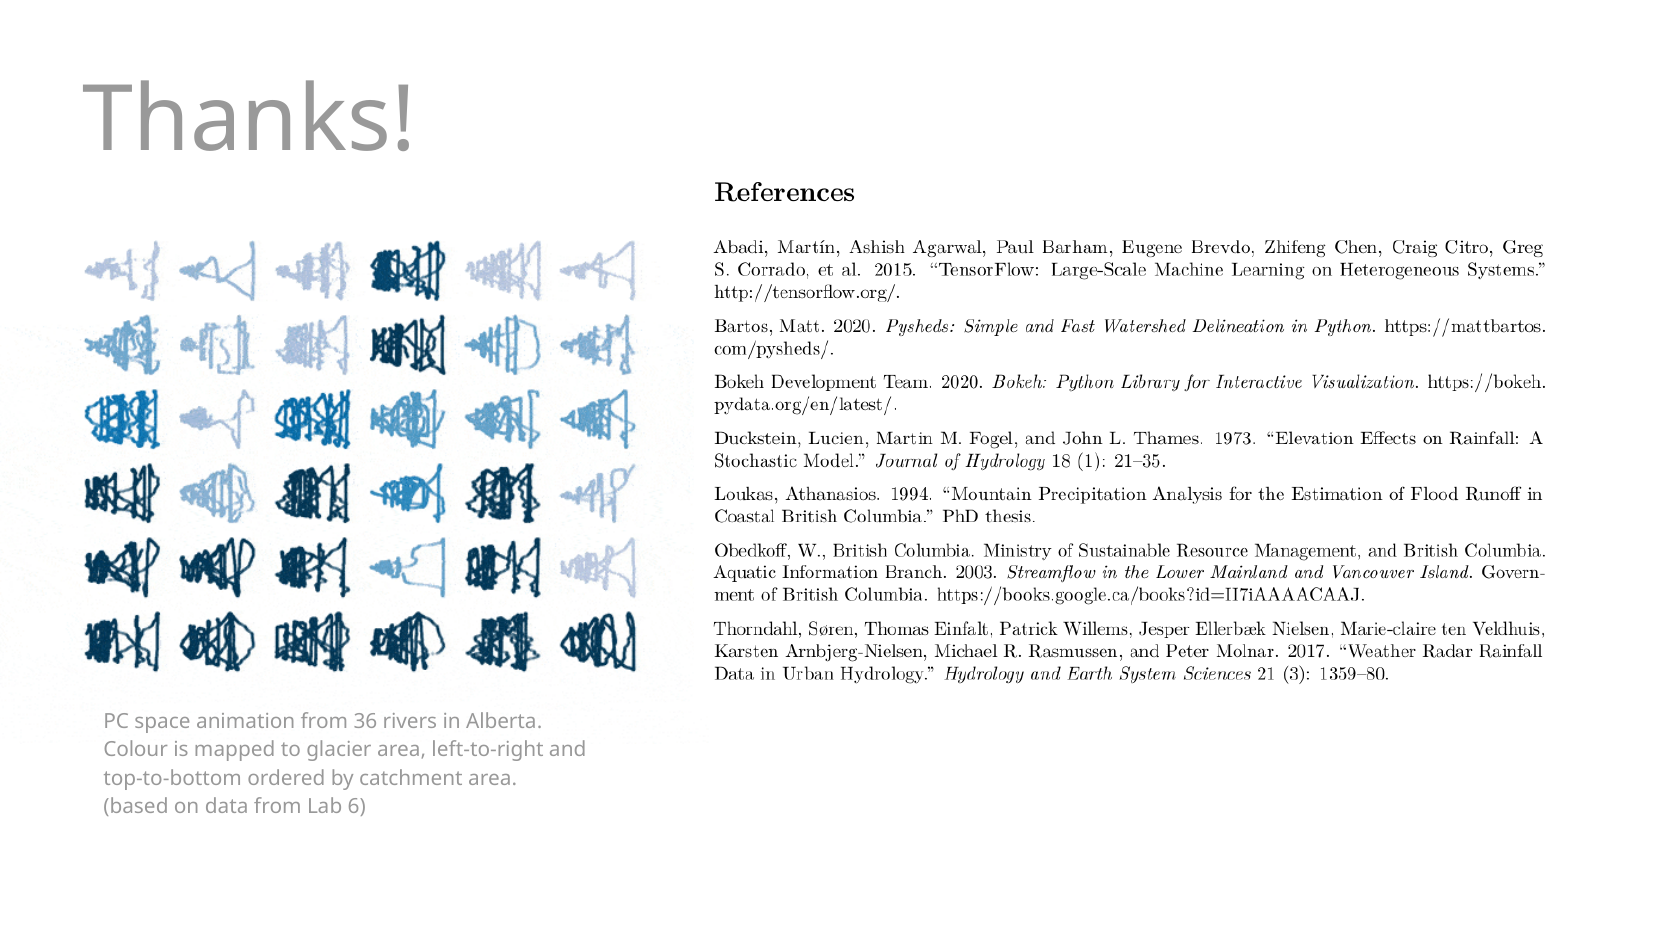

# Thanks!
PC space animation from 36 rivers in Alberta. Colour is mapped to glacier area, left-to-right and top-to-bottom ordered by catchment area.
(based on data from Lab 6)